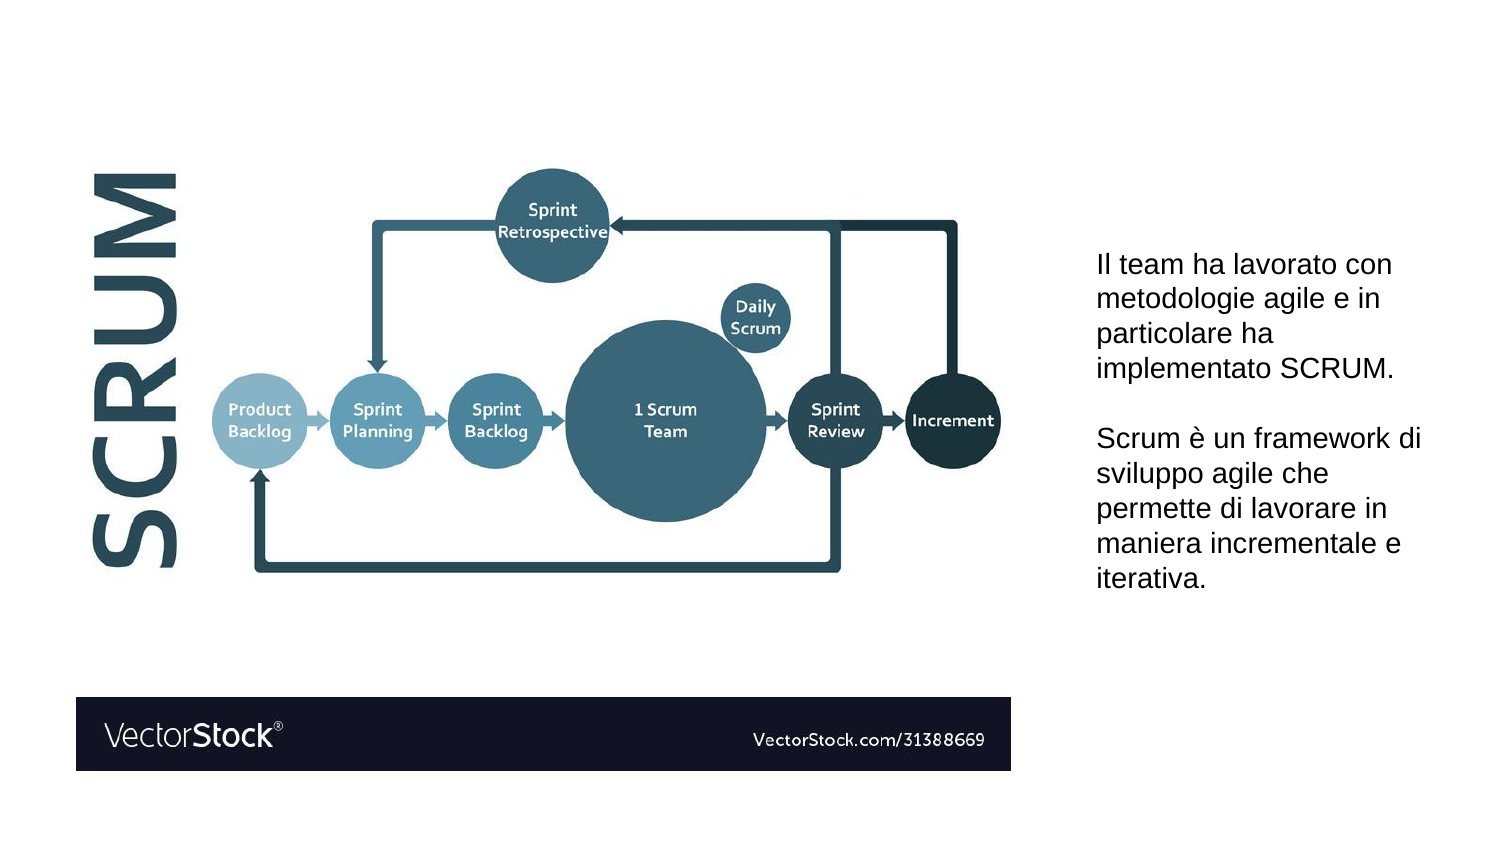

Il team ha lavorato con metodologie agile e in particolare ha implementato SCRUM.
Scrum è un framework di sviluppo agile che permette di lavorare in maniera incrementale e iterativa.